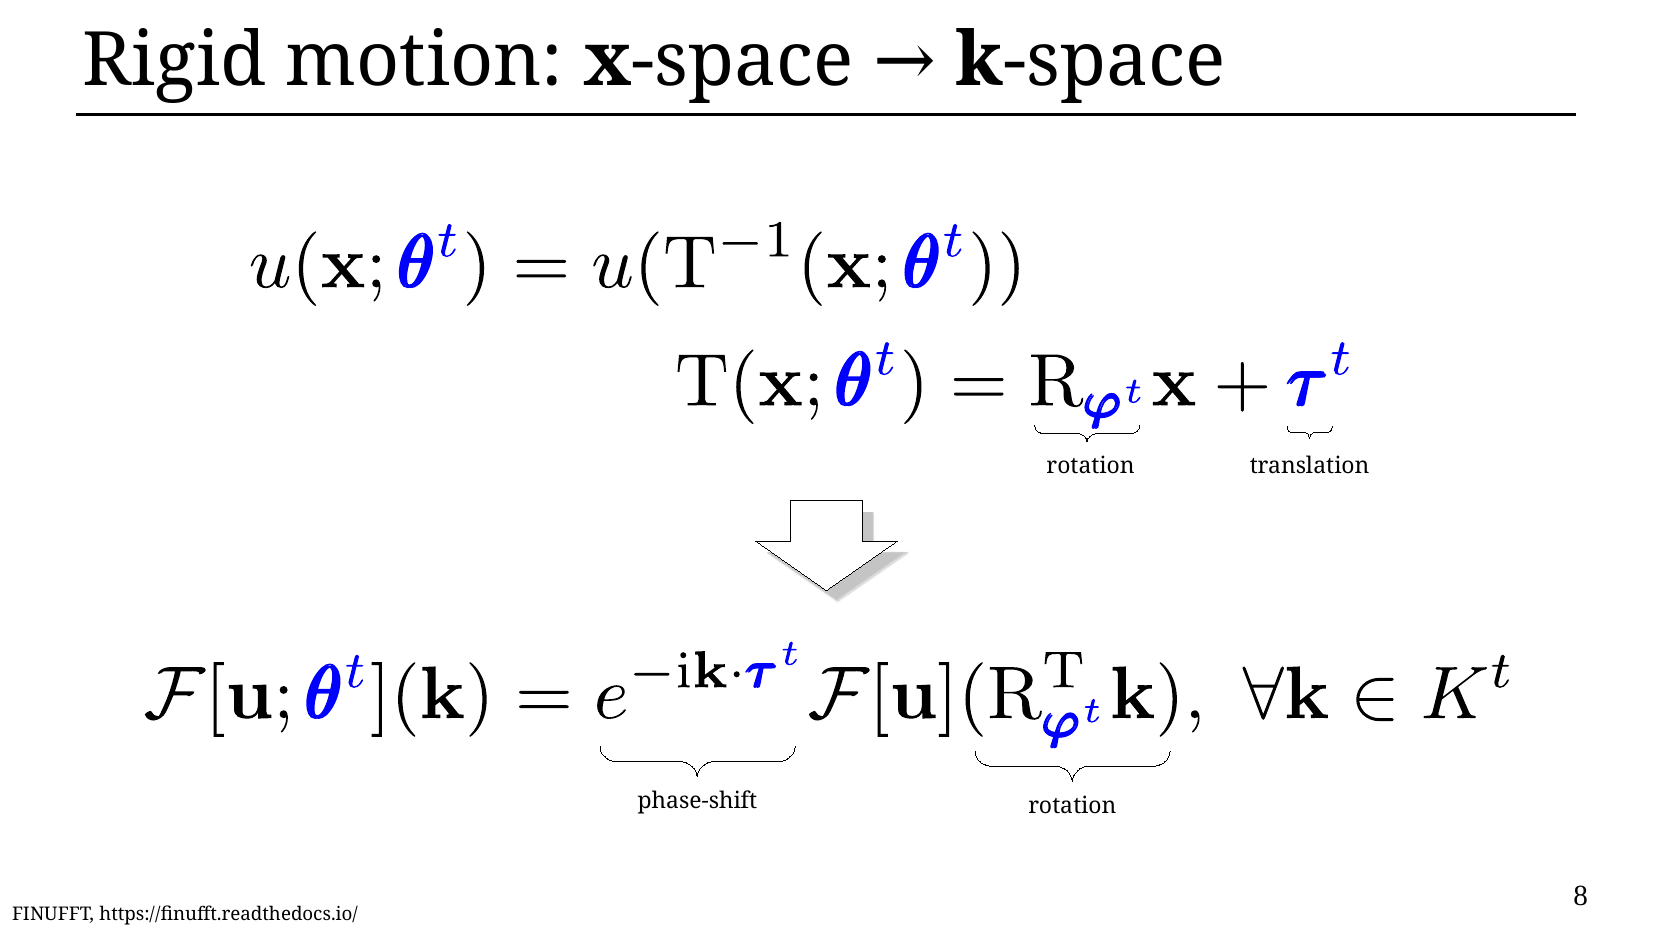

# Rigid motion: x-space → k-space
translation
rotation
phase-shift
rotation
FINUFFT, https://finufft.readthedocs.io/